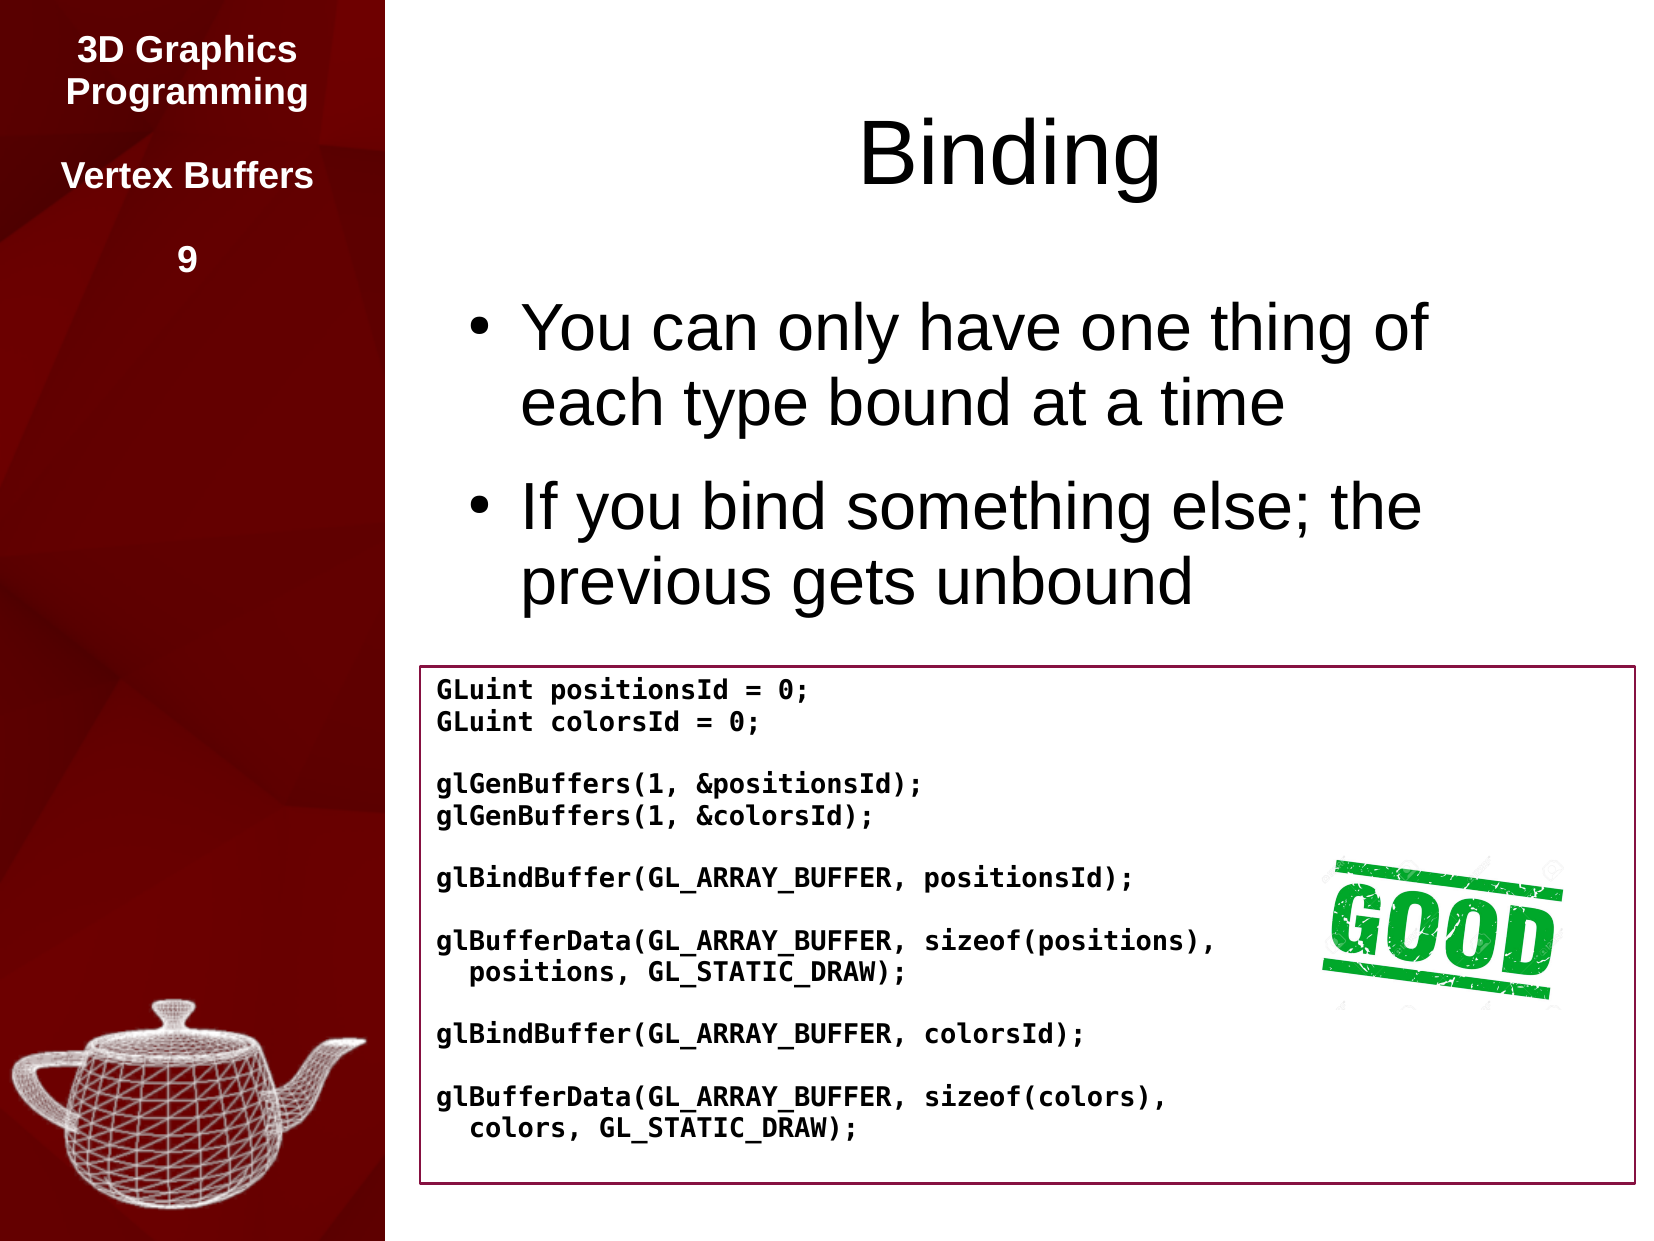

# Binding
You can only have one thing of each type bound at a time
If you bind something else; the previous gets unbound
GLuint positionsId = 0;
GLuint colorsId = 0;
glGenBuffers(1, &positionsId);
glGenBuffers(1, &colorsId);
glBindBuffer(GL_ARRAY_BUFFER, positionsId);
glBufferData(GL_ARRAY_BUFFER, sizeof(positions),
 positions, GL_STATIC_DRAW);
glBindBuffer(GL_ARRAY_BUFFER, colorsId);
glBufferData(GL_ARRAY_BUFFER, sizeof(colors),
 colors, GL_STATIC_DRAW);